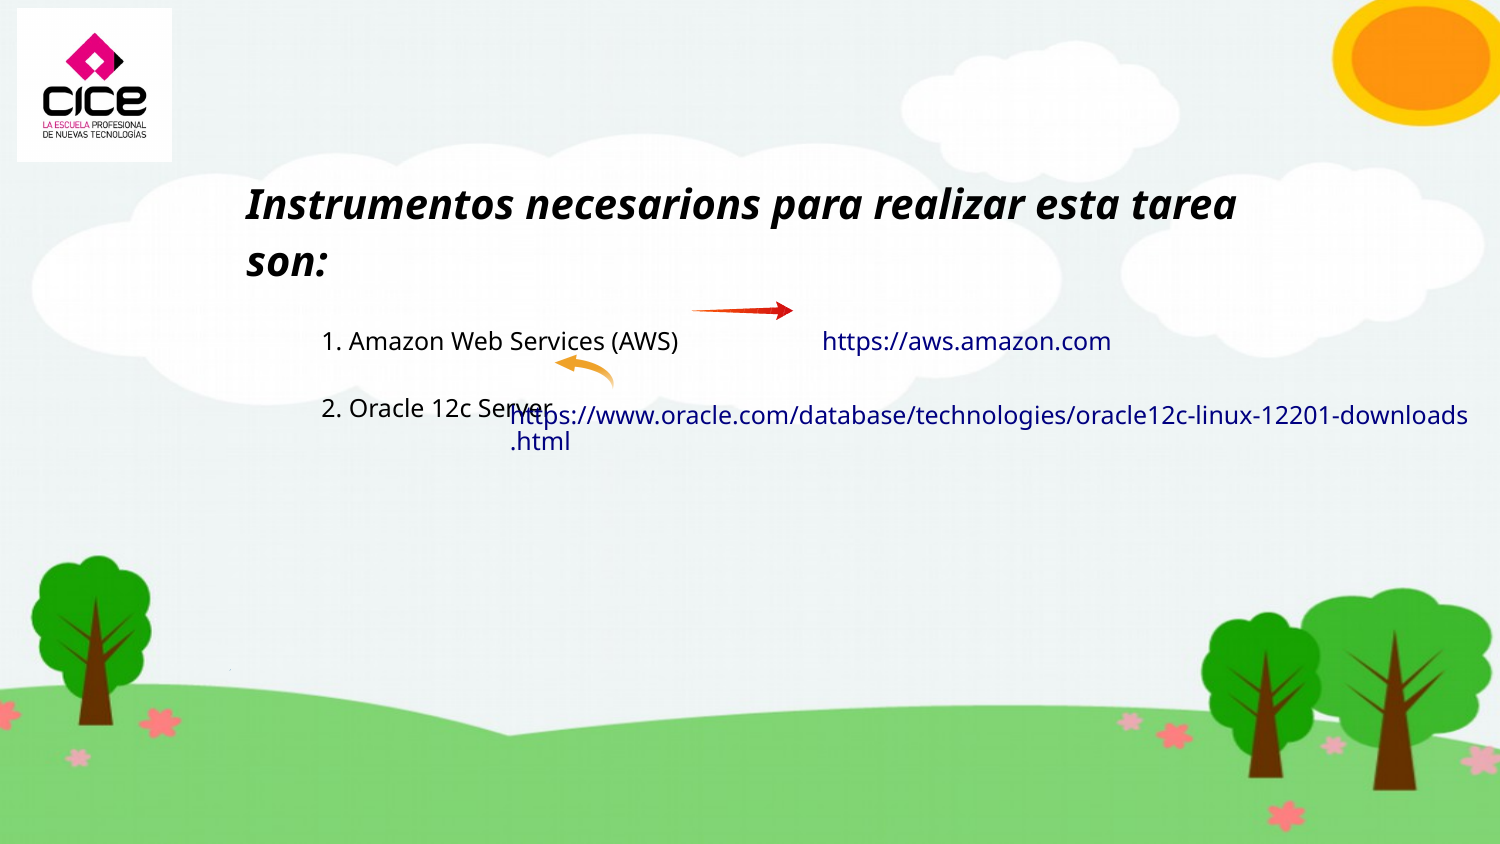

# Instrumentos necesarions para realizar esta tarea son: 1. Amazon Web Services (AWS) https://aws.amazon.com 2. Oracle 12c Server
https://www.oracle.com/database/technologies/oracle12c-linux-12201-downloads.html